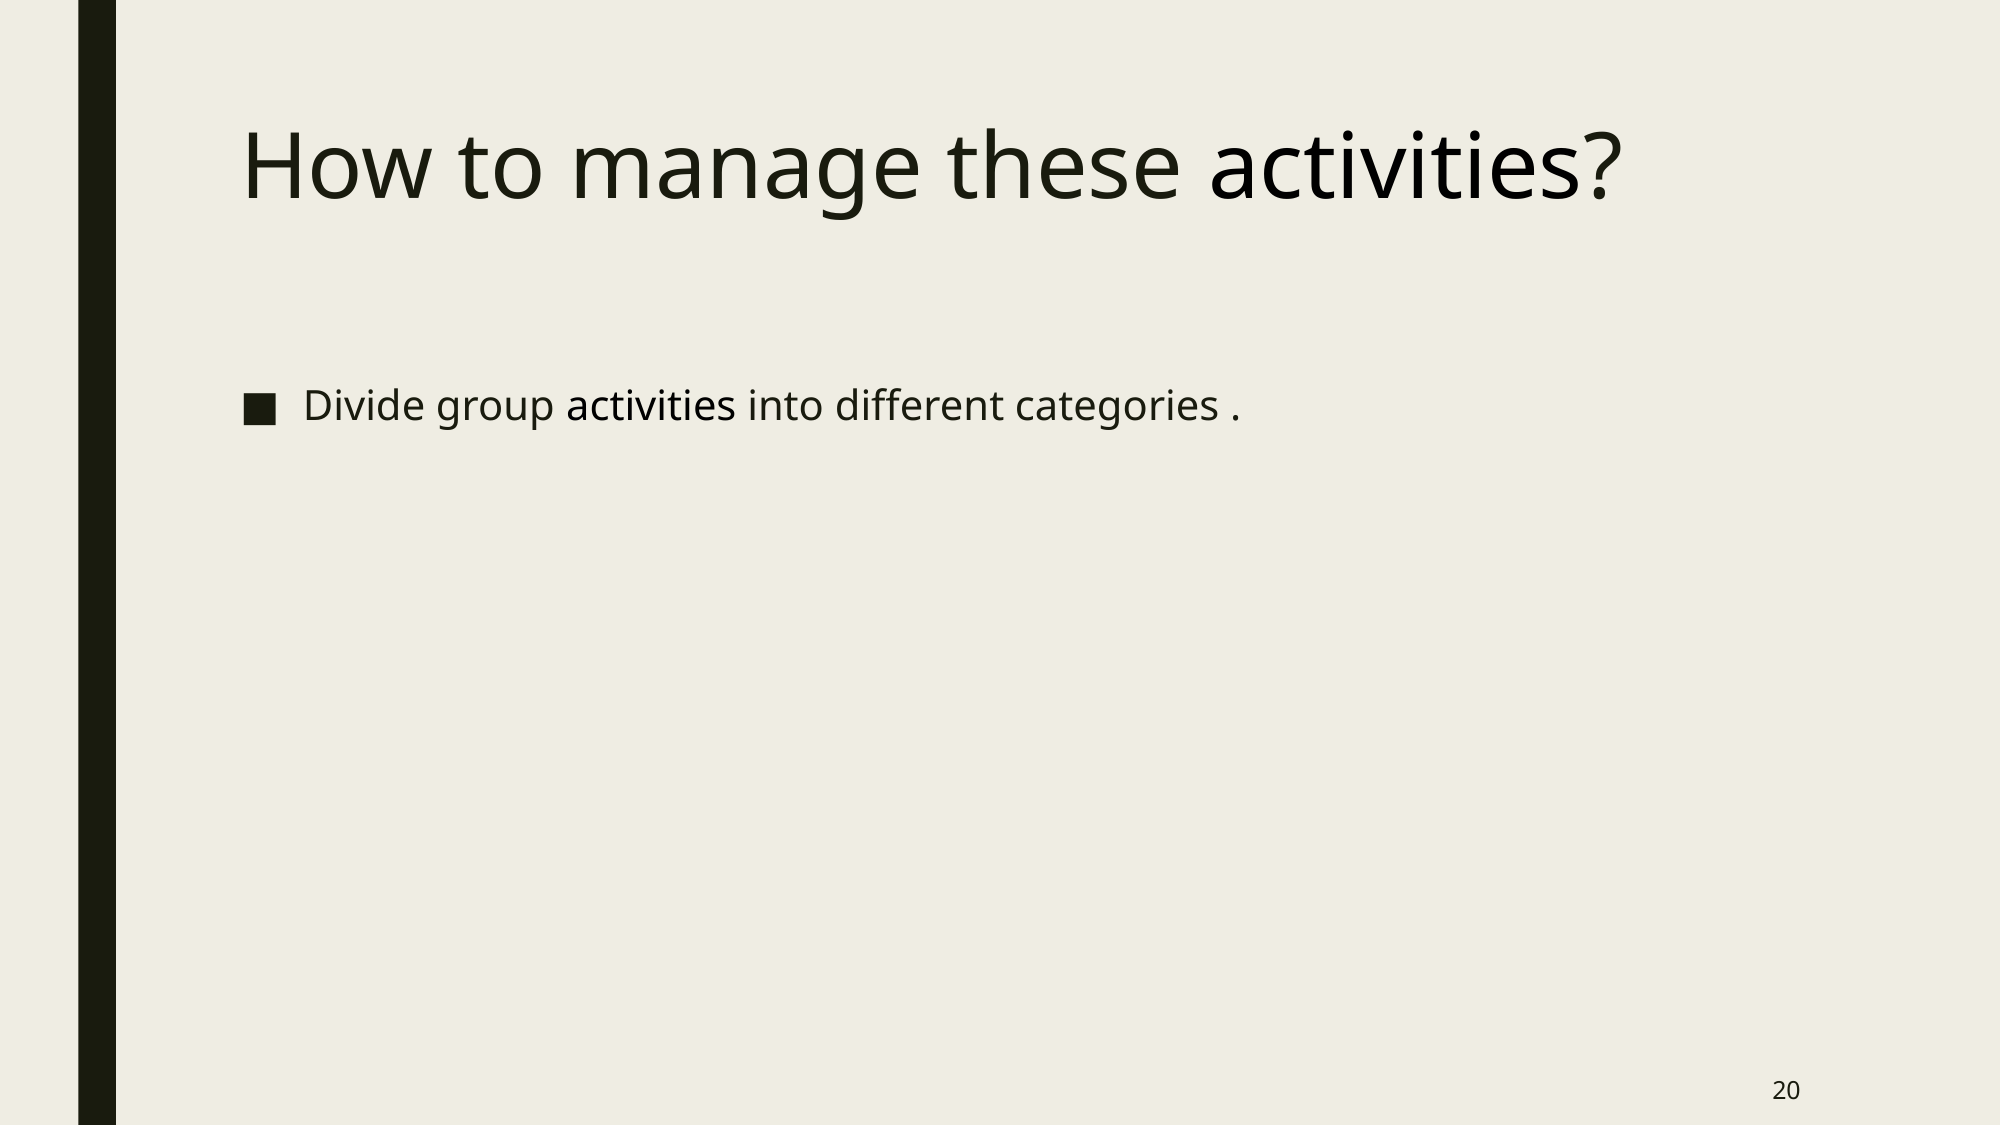

# How to manage these activities?
Divide group activities into different categories .